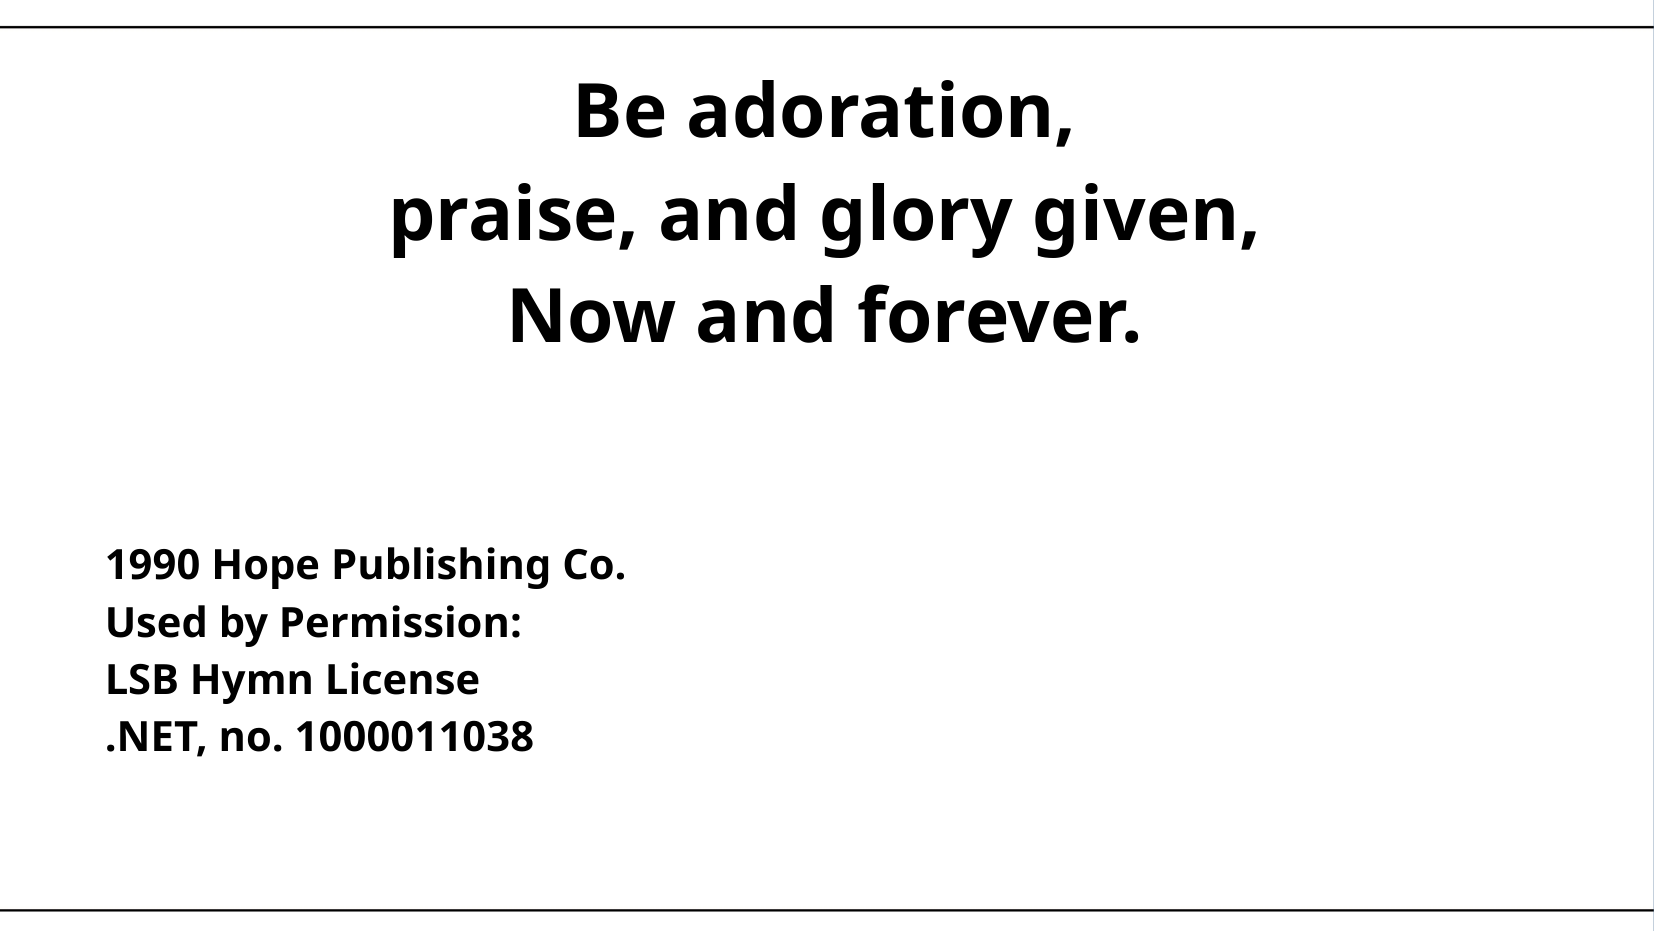

Be adoration,
praise, and glory given,
Now and forever.
1990 Hope Publishing Co.
Used by Permission:
LSB Hymn License
.NET, no. 1000011038